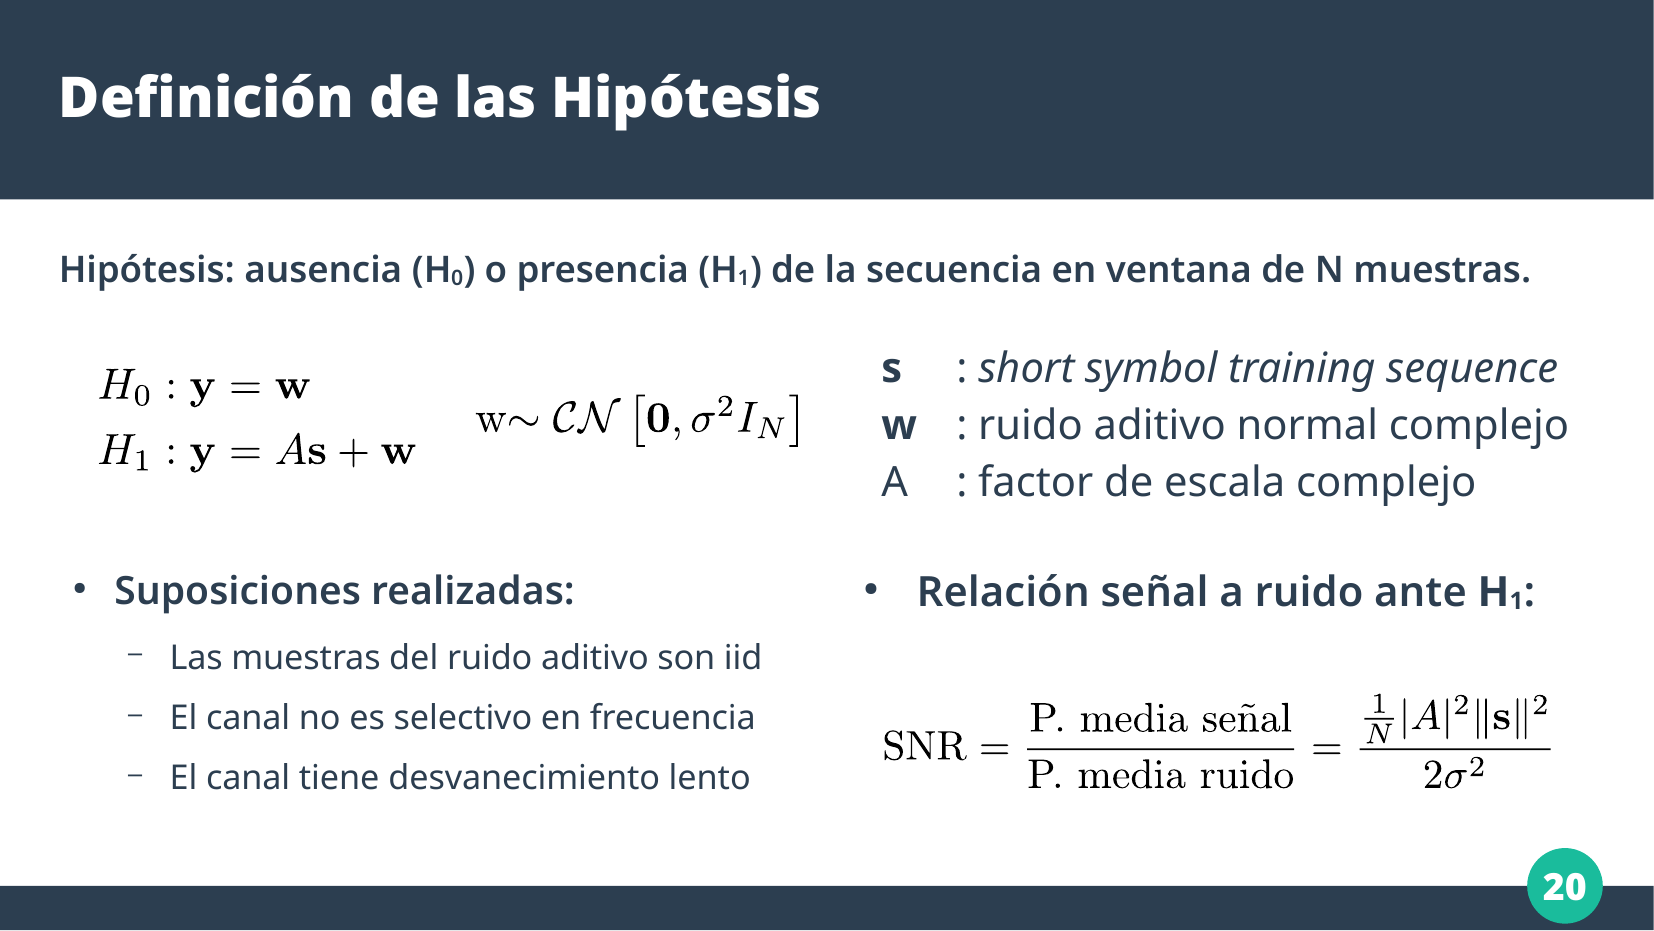

# Definición de las Hipótesis
Hipótesis: ausencia (H0) o presencia (H1) de la secuencia en ventana de N muestras.
s	: short symbol training sequence
w	: ruido aditivo normal complejo
A	: factor de escala complejo
Relación señal a ruido ante H1:
Suposiciones realizadas:
Las muestras del ruido aditivo son iid
El canal no es selectivo en frecuencia
El canal tiene desvanecimiento lento